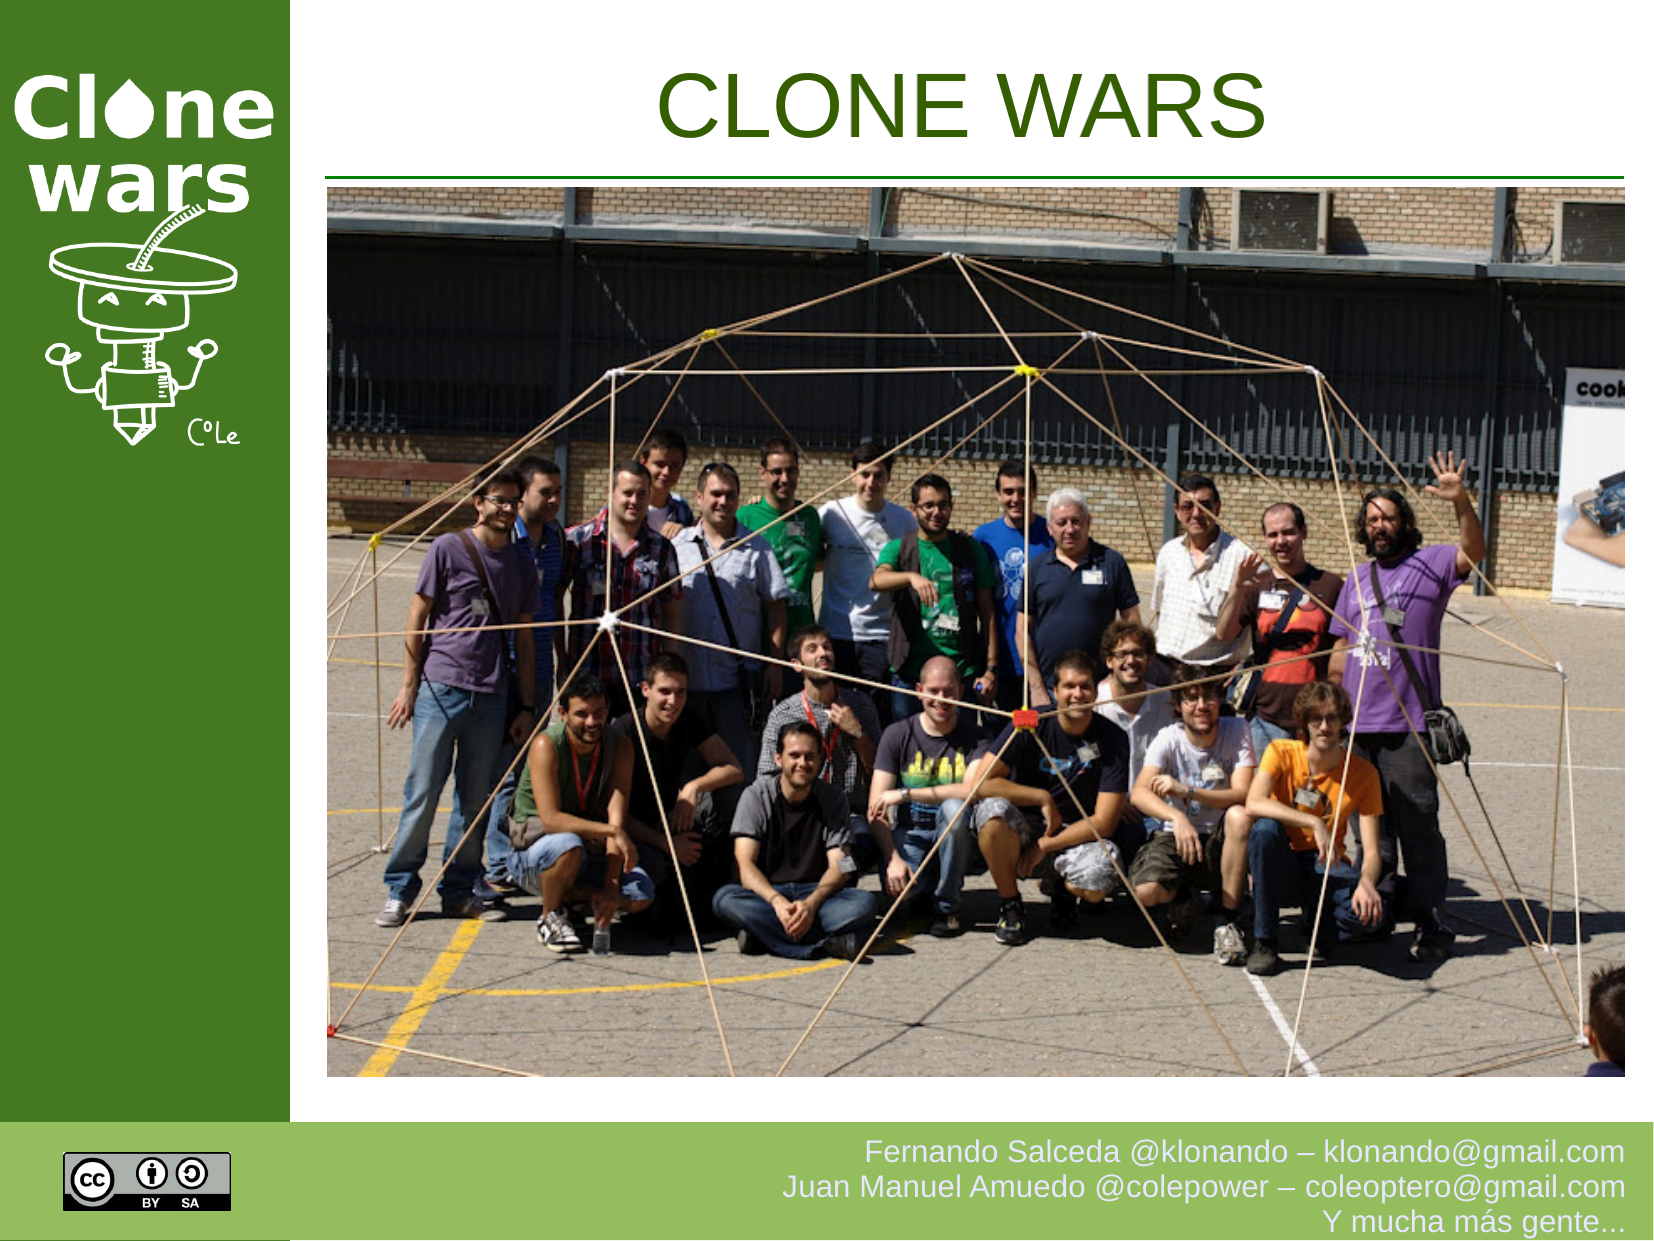

# CLONE WARS
Fernando Salceda @klonando – klonando@gmail.com
Juan Manuel Amuedo @colepower – coleoptero@gmail.com
Y mucha más gente...